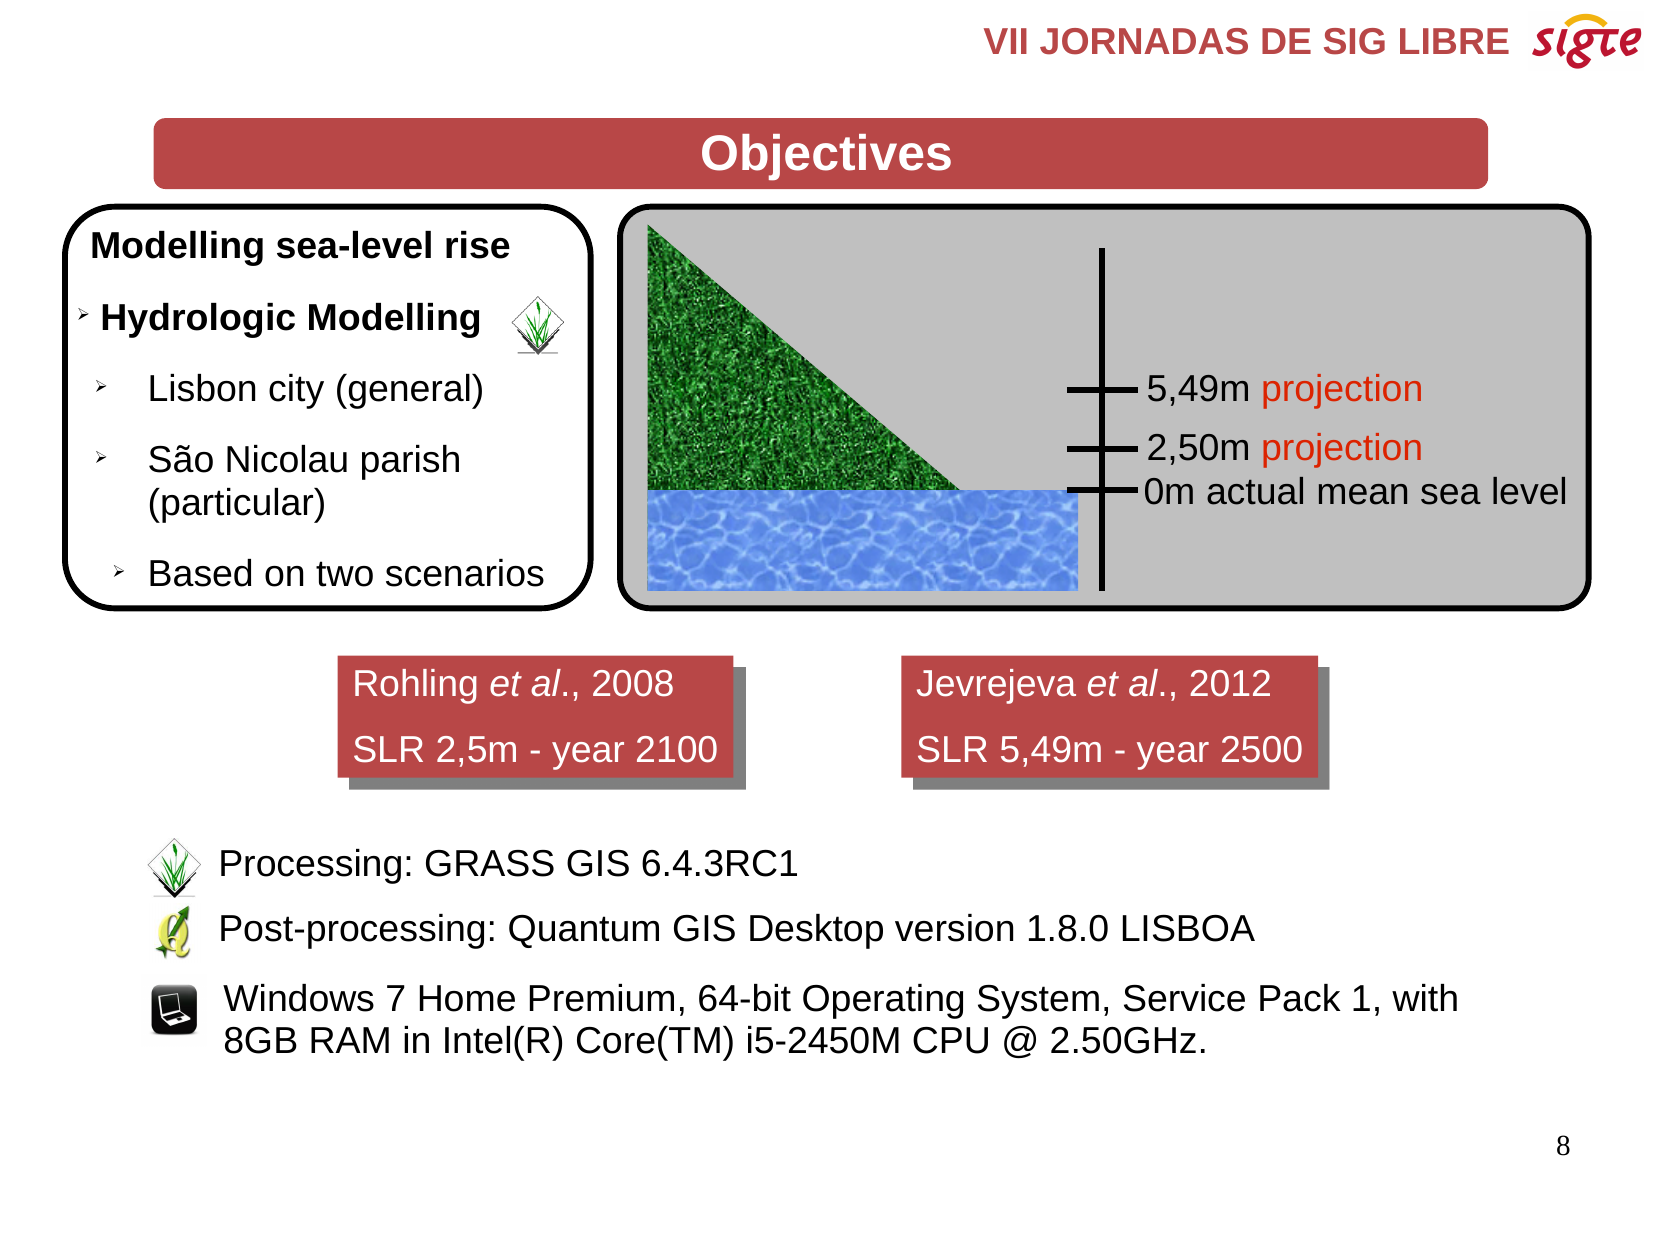

VII JORNADAS DE SIG LIBRE
# Objectives
Modelling sea-level rise
 Hydrologic Modelling
Lisbon city (general)
São Nicolau parish (particular)
Based on two scenarios
5,49m projection
2,50m projection
0m actual mean sea level
Rohling et al., 2008
SLR 2,5m - year 2100
Jevrejeva et al., 2012
SLR 5,49m - year 2500
Processing: GRASS GIS 6.4.3RC1
Post-processing: Quantum GIS Desktop version 1.8.0 LISBOA
Windows 7 Home Premium, 64-bit Operating System, Service Pack 1, with 8GB RAM in Intel(R) Core(TM) i5-2450M CPU @ 2.50GHz.
8